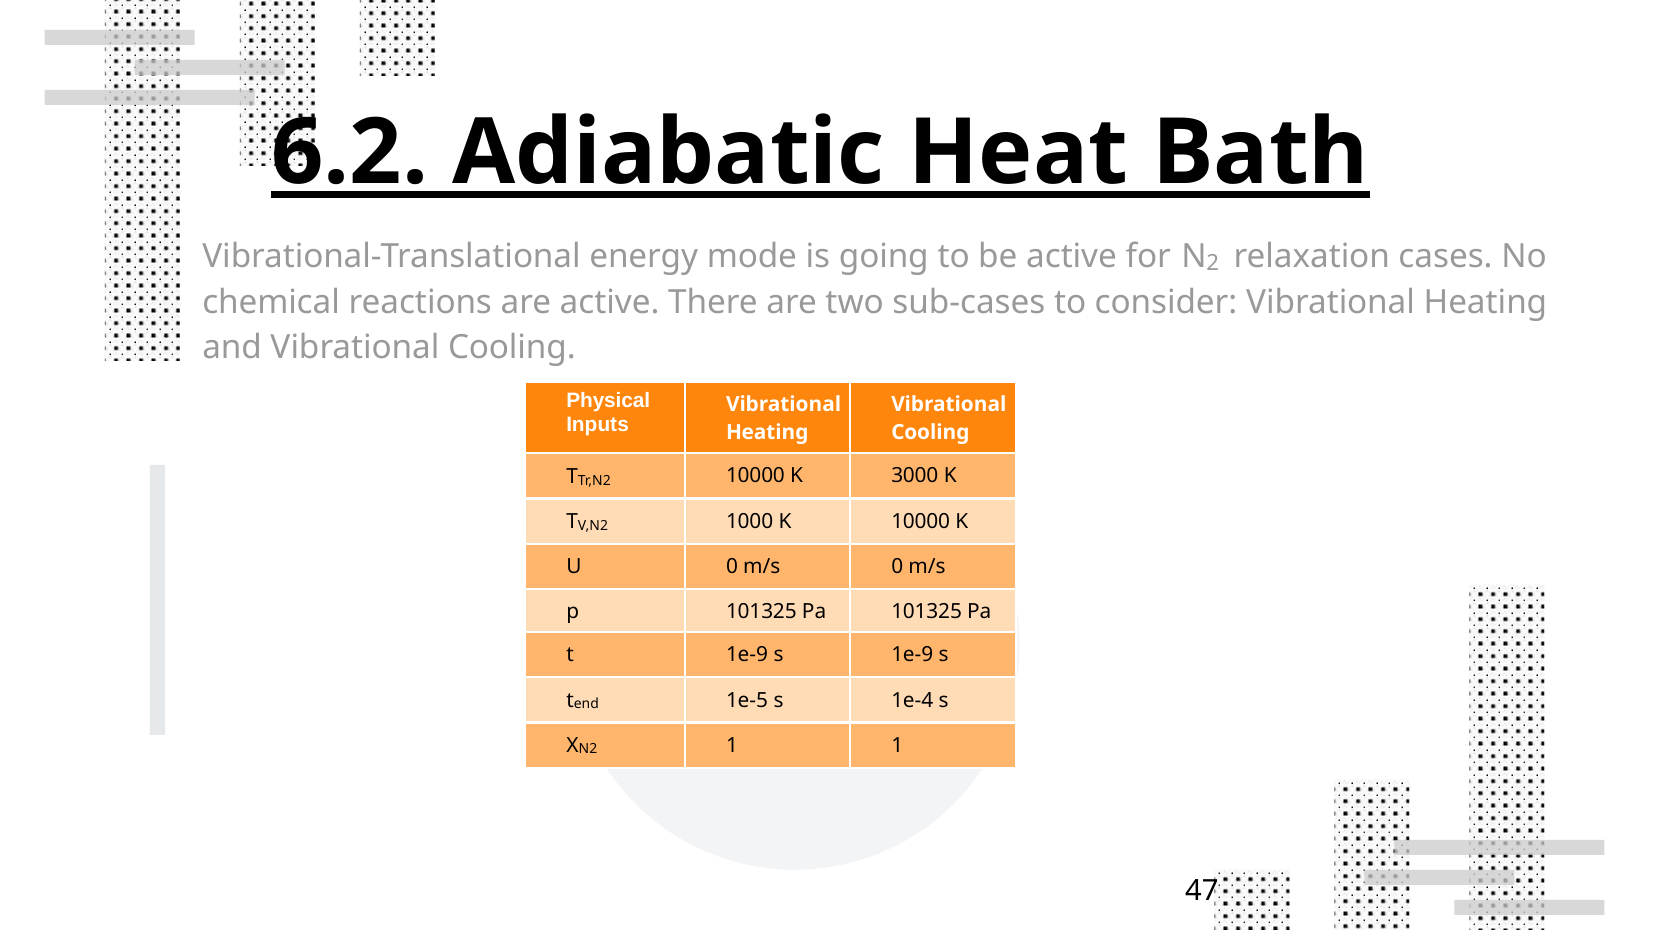

# 6.2. Adiabatic Heat Bath
Vibrational-Translational energy mode is going to be active for N2 relaxation cases. No chemical reactions are active. There are two sub-cases to consider: Vibrational Heating and Vibrational Cooling.
| Physical Inputs | Vibrational Heating | Vibrational Cooling |
| --- | --- | --- |
| TTr,N2 | 10000 K | 3000 K |
| TV,N2 | 1000 K | 10000 K |
| U | 0 m/s | 0 m/s |
| p | 101325 Pa | 101325 Pa |
| t | 1e-9 s | 1e-9 s |
| tend | 1e-5 s | 1e-4 s |
| XN2 | 1 | 1 |
47